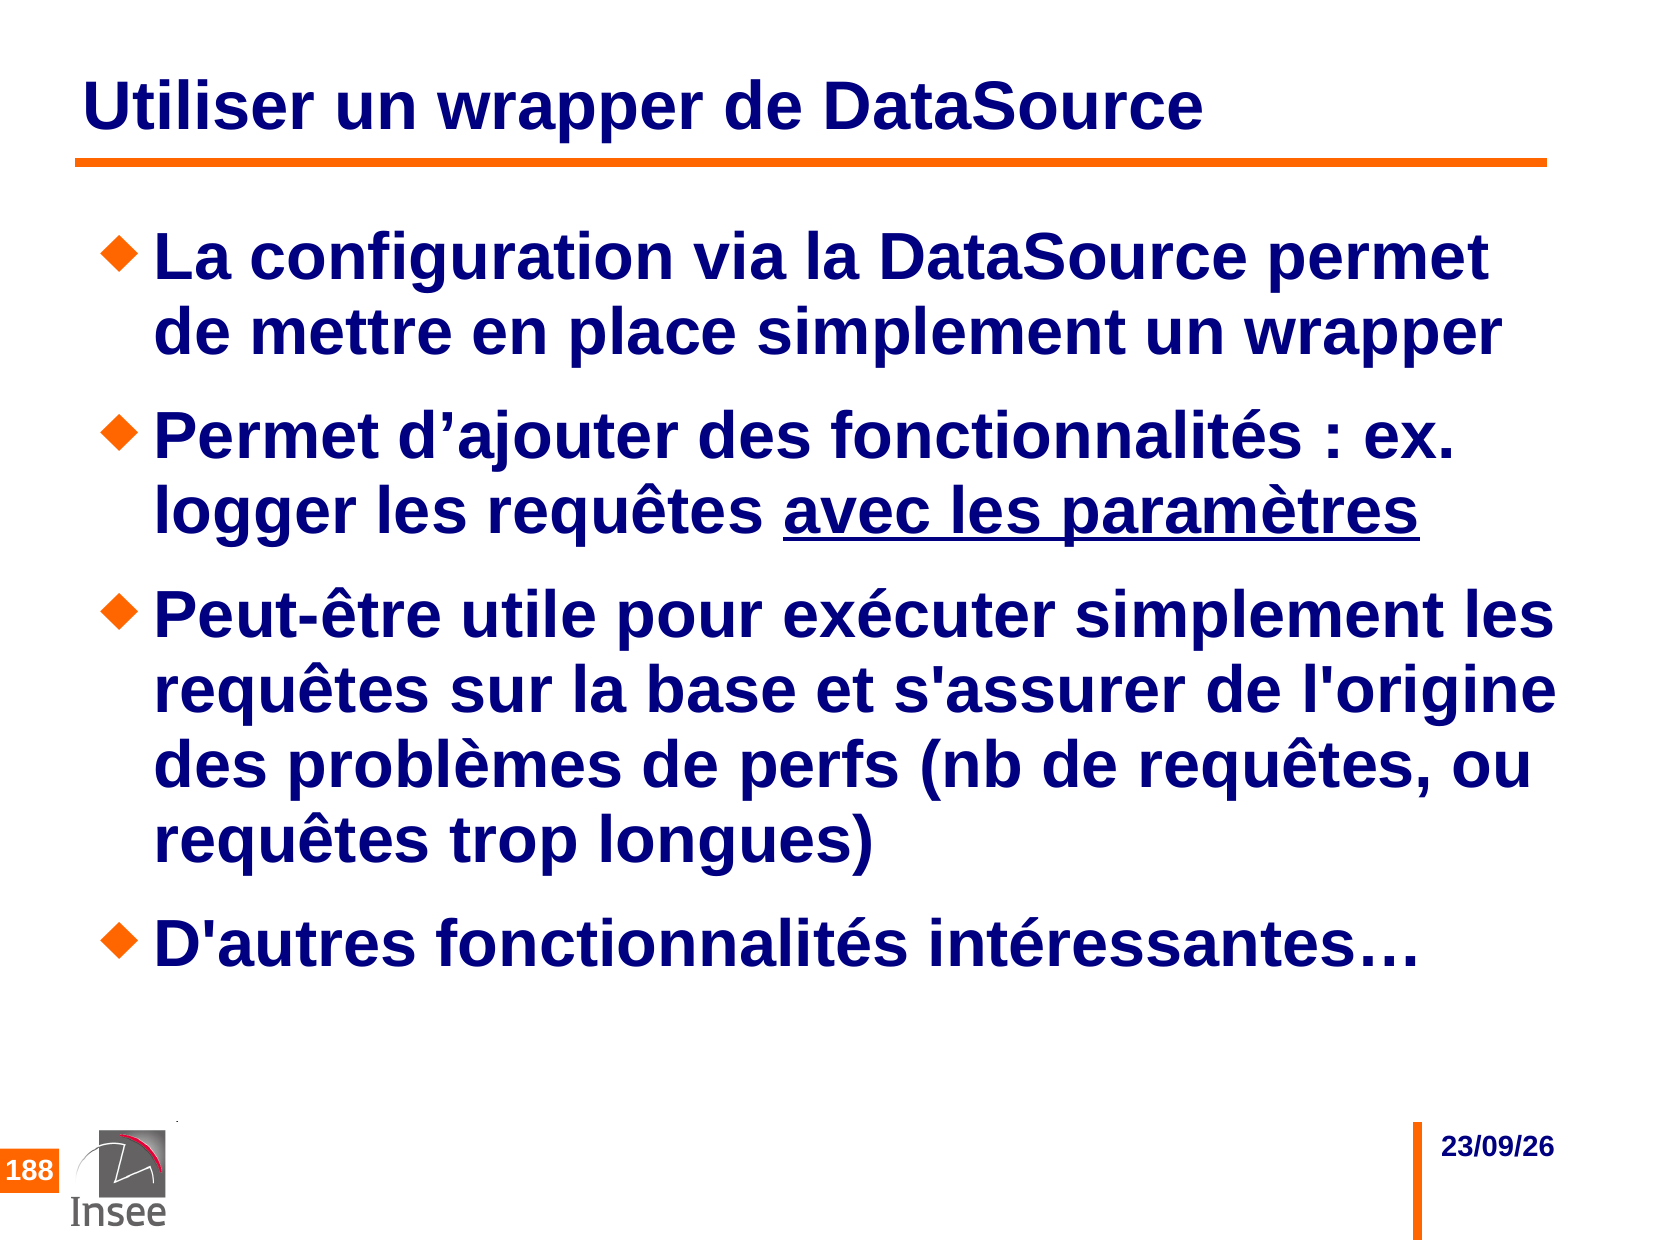

# Utiliser un wrapper de DataSource
La configuration via la DataSource permet de mettre en place simplement un wrapper
Permet d’ajouter des fonctionnalités : ex. logger les requêtes avec les paramètres
Peut-être utile pour exécuter simplement les requêtes sur la base et s'assurer de l'origine des problèmes de perfs (nb de requêtes, ou requêtes trop longues)
D'autres fonctionnalités intéressantes…
188